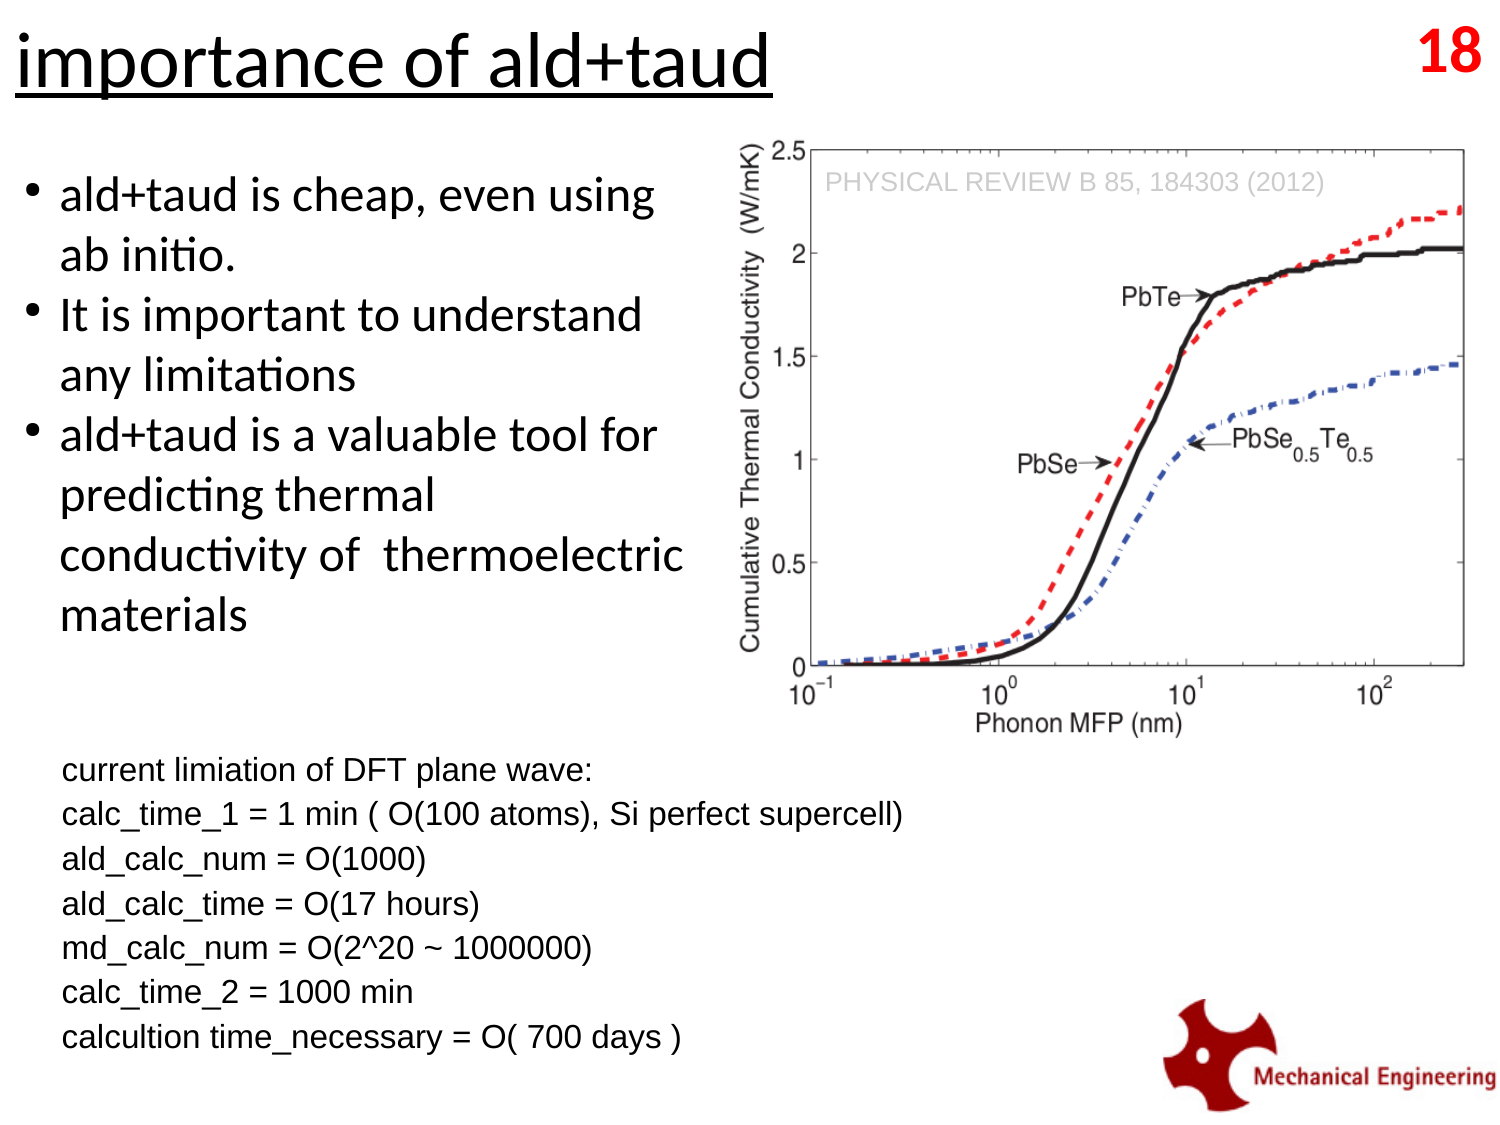

# importance of ald+taud
18
ald+taud is cheap, even using ab initio.
It is important to understand any limitations
ald+taud is a valuable tool for predicting thermal conductivity of thermoelectric materials
PHYSICAL REVIEW B 85, 184303 (2012)
current limiation of DFT plane wave:
calc_time_1 = 1 min ( O(100 atoms), Si perfect supercell)
ald_calc_num = O(1000)
ald_calc_time = O(17 hours)
md_calc_num = O(2^20 ~ 1000000)
calc_time_2 = 1000 min
calcultion time_necessary = O( 700 days )